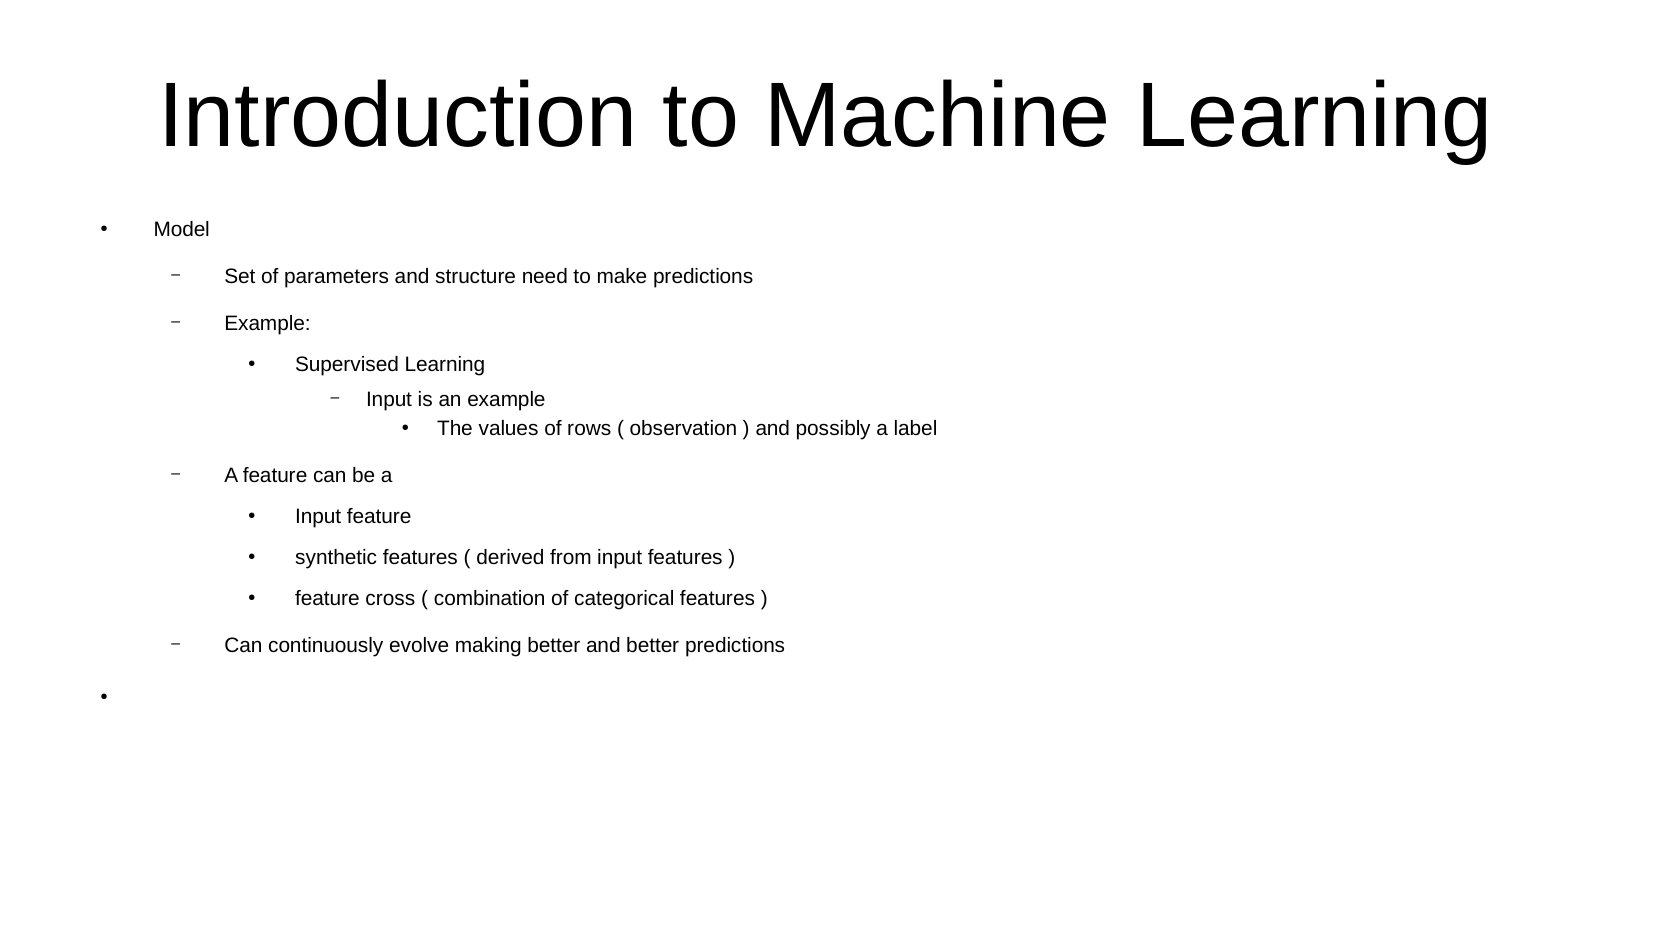

# Introduction to Machine Learning
Model
Set of parameters and structure need to make predictions
Example:
Supervised Learning
Input is an example
The values of rows ( observation ) and possibly a label
A feature can be a
Input feature
synthetic features ( derived from input features )
feature cross ( combination of categorical features )
Can continuously evolve making better and better predictions